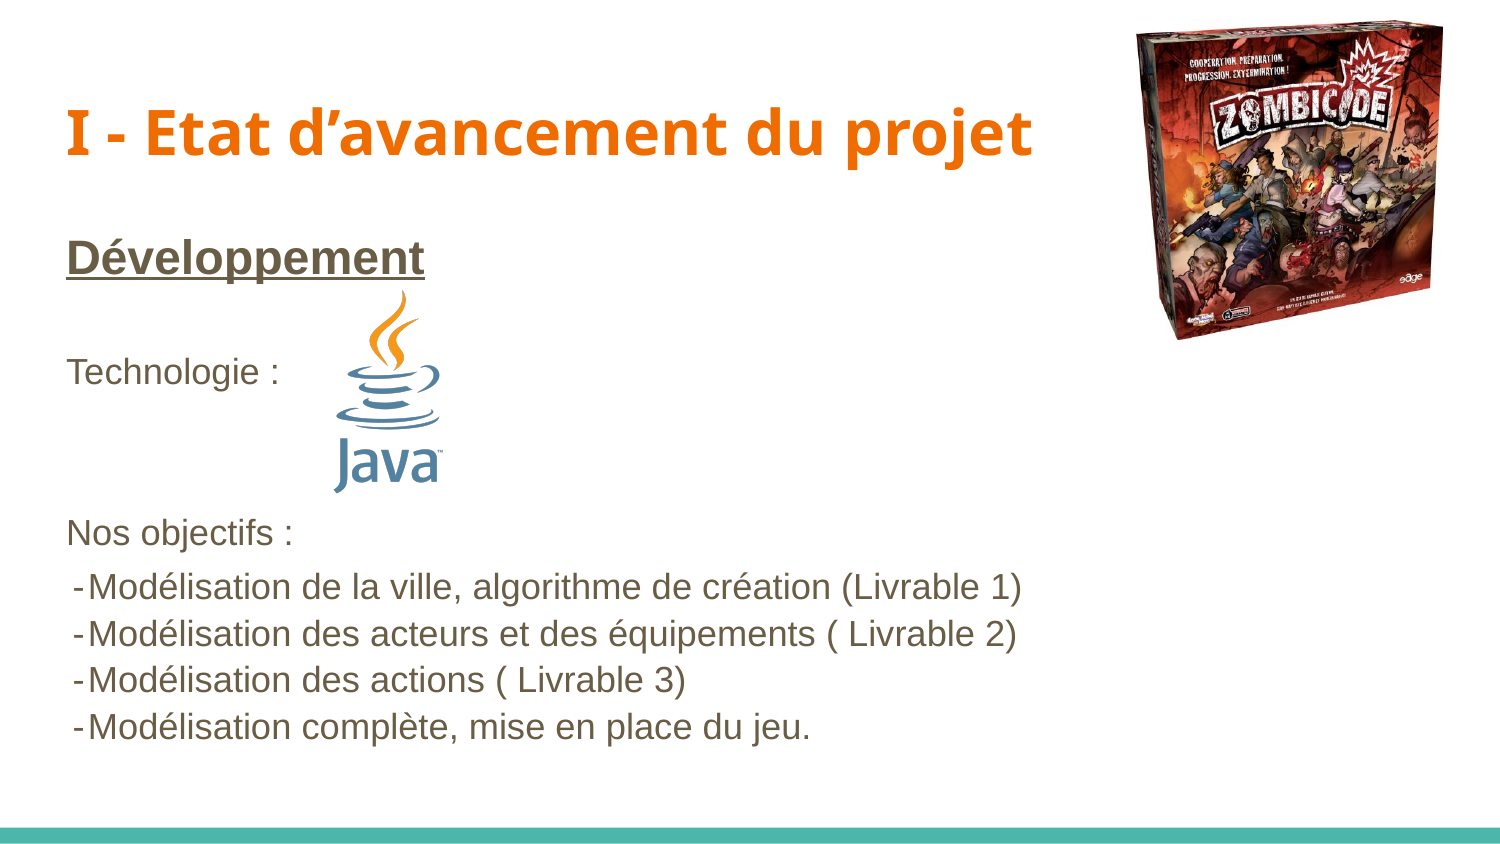

# I - Etat d’avancement du projet
Développement
Technologie :
Nos objectifs :
Modélisation de la ville, algorithme de création (Livrable 1)
Modélisation des acteurs et des équipements ( Livrable 2)
Modélisation des actions ( Livrable 3)
Modélisation complète, mise en place du jeu.